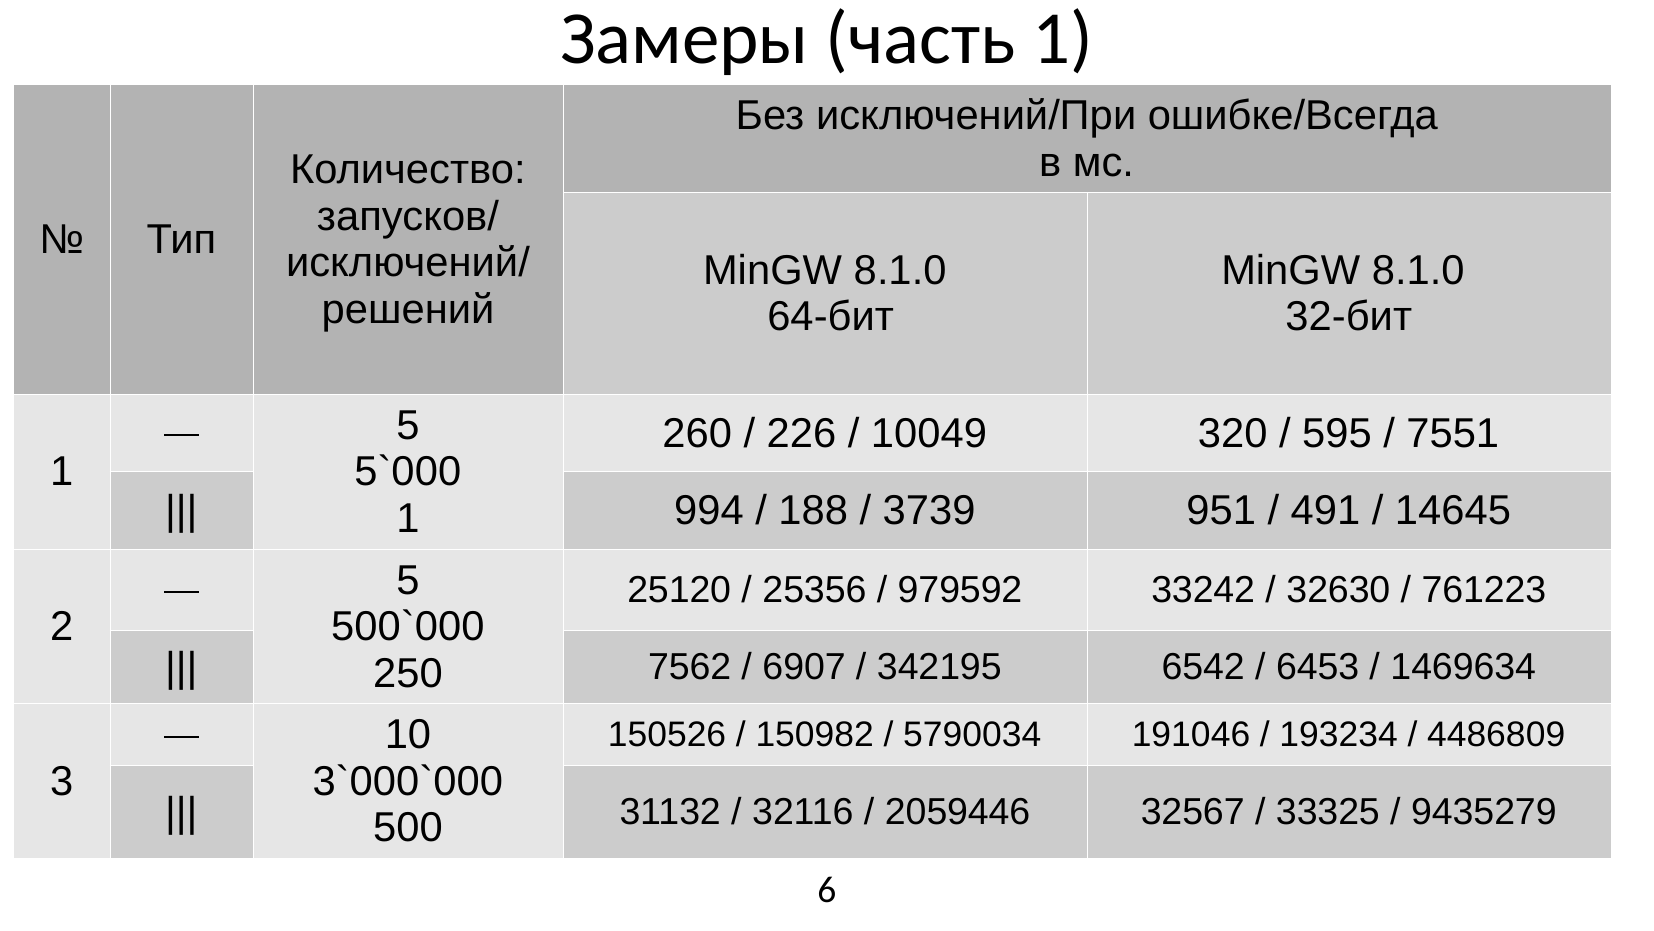

# Замеры (часть 1)
| № | Тип | Количество: запусков/ исключений/ решений | Без исключений/При ошибке/Всегда в мс. | |
| --- | --- | --- | --- | --- |
| | | | MinGW 8.1.0 64-бит | MinGW 8.1.0 32-бит |
| 1 | | 5 5`000 1 | 260 / 226 / 10049 | 320 / 595 / 7551 |
| | ||| | | 994 / 188 / 3739 | 951 / 491 / 14645 |
| 2 | | 5 500`000 250 | 25120 / 25356 / 979592 | 33242 / 32630 / 761223 |
| | ||| | | 7562 / 6907 / 342195 | 6542 / 6453 / 1469634 |
| 3 | | 10 3`000`000 500 | 150526 / 150982 / 5790034 | 191046 / 193234 / 4486809 |
| | ||| | | 31132 / 32116 / 2059446 | 32567 / 33325 / 9435279 |
6